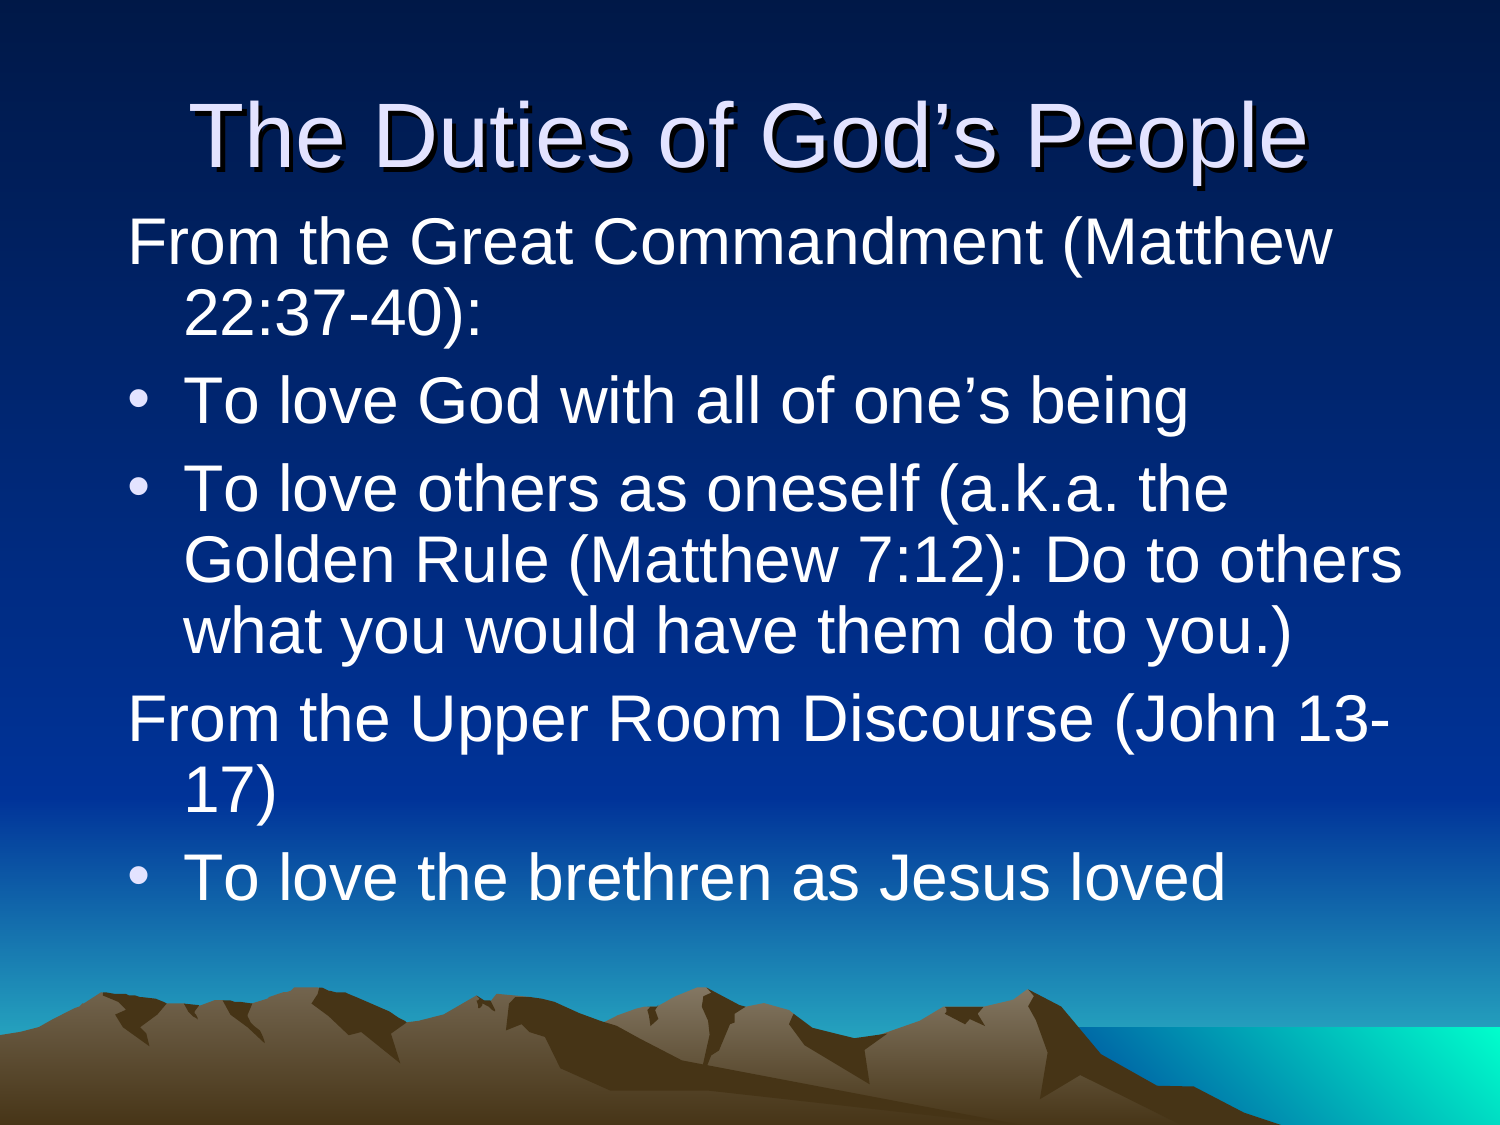

# The Duties of God’s People
From the Great Commandment (Matthew 22:37-40):
To love God with all of one’s being
To love others as oneself (a.k.a. the Golden Rule (Matthew 7:12): Do to others what you would have them do to you.)
From the Upper Room Discourse (John 13-17)
To love the brethren as Jesus loved